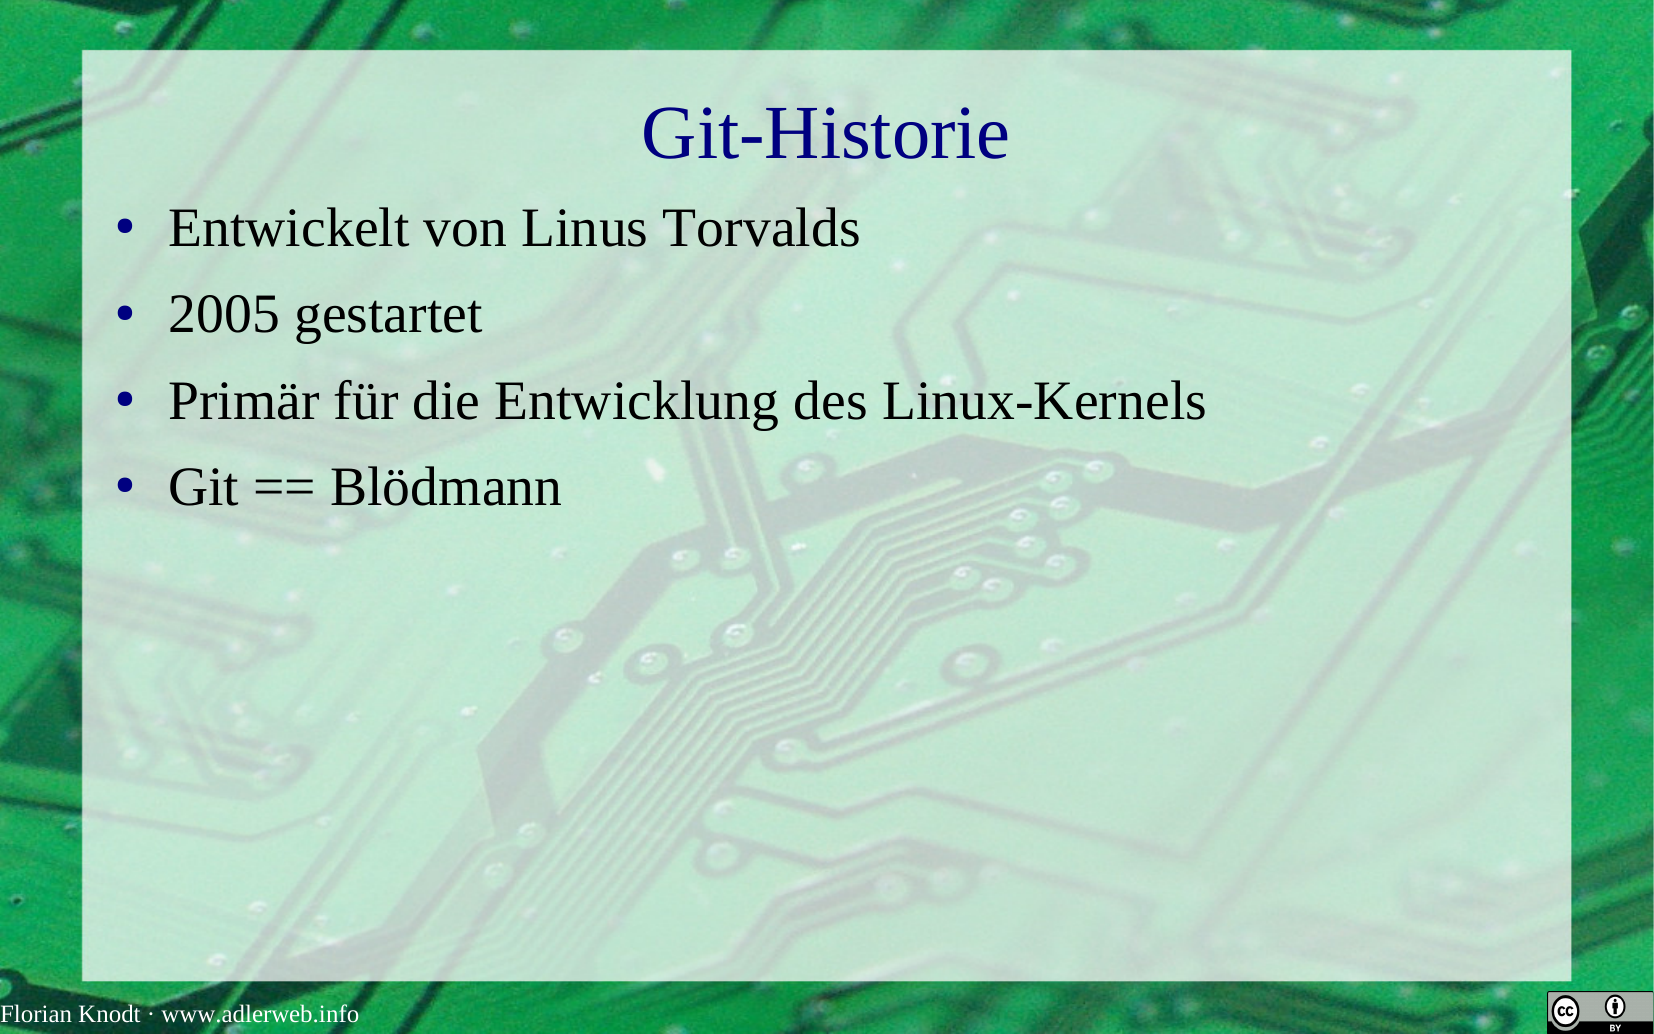

# Git-Historie
Entwickelt von Linus Torvalds
2005 gestartet
Primär für die Entwicklung des Linux-Kernels
Git == Blödmann